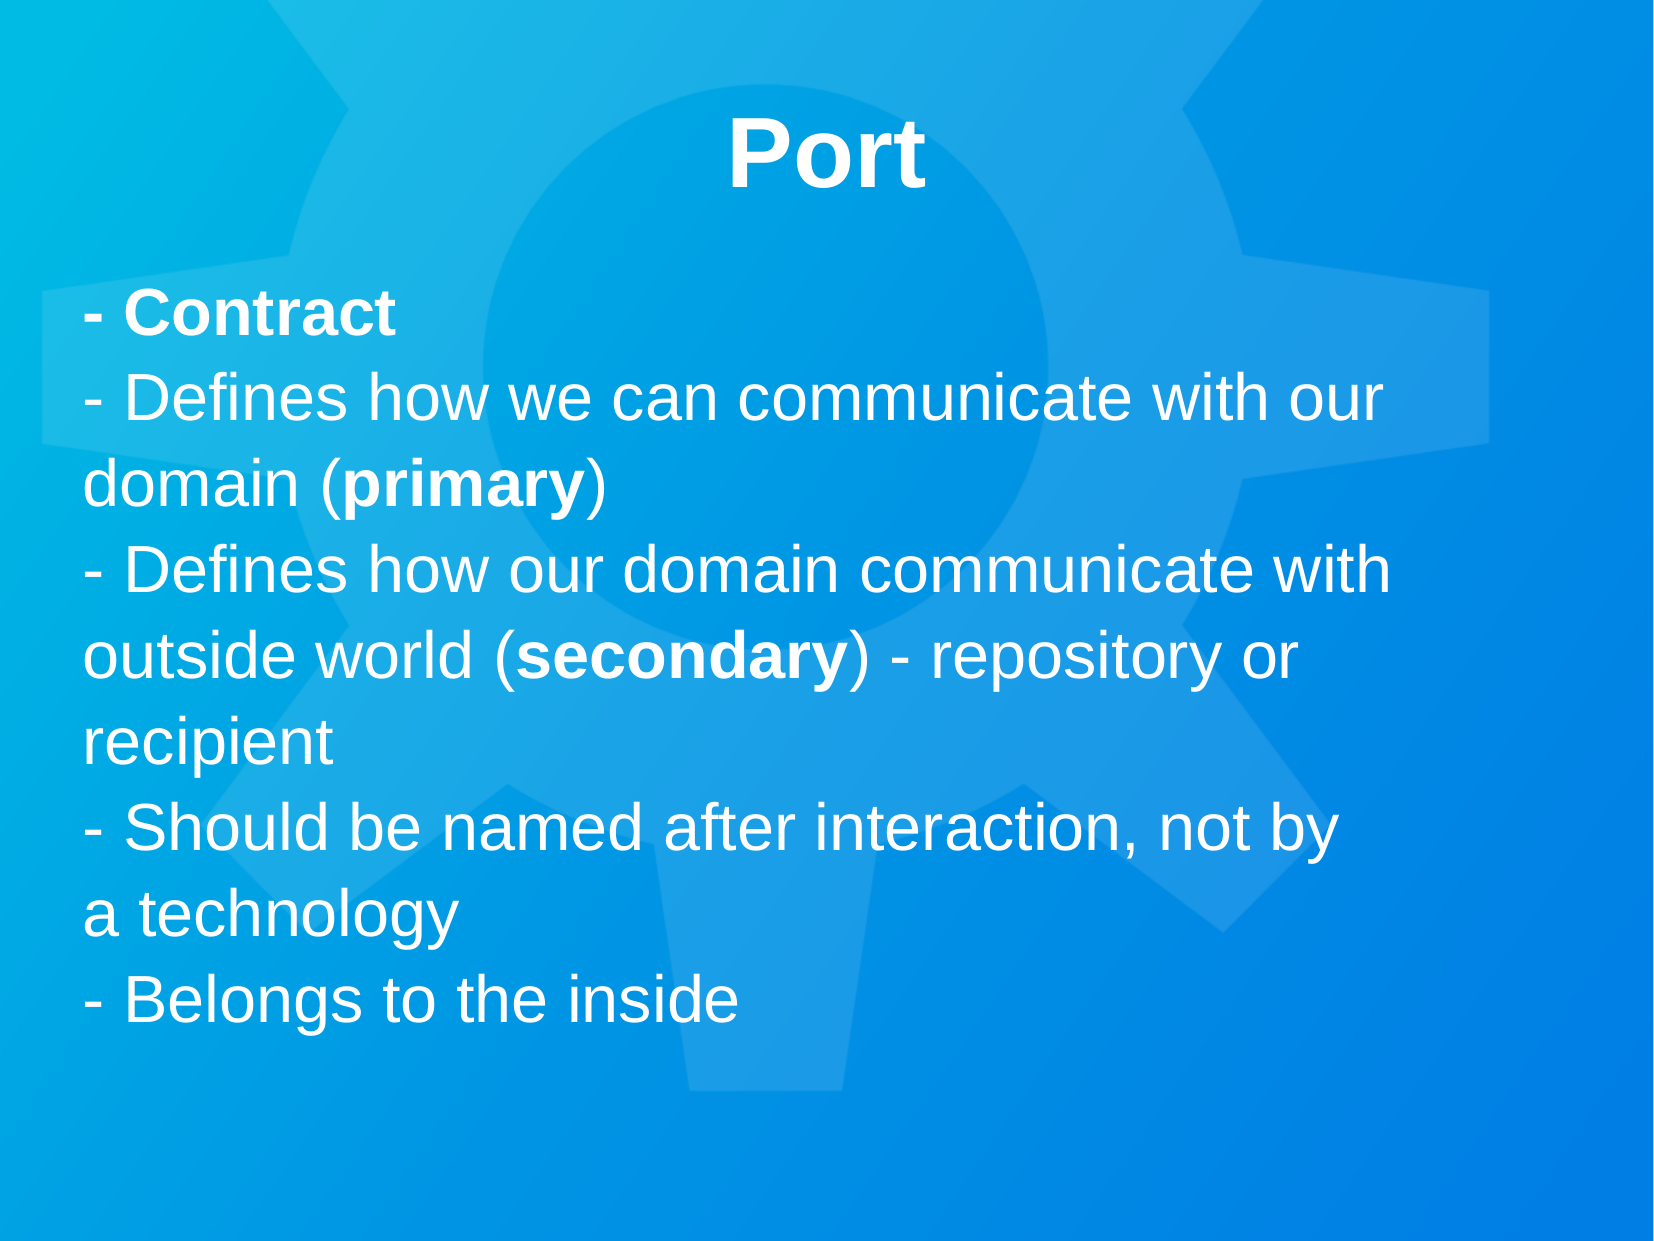

# Port
- Contract
- Defines how we can communicate with our domain (primary)
- Defines how our domain communicate with outside world (secondary) - repository or recipient
- Should be named after interaction, not by
a technology
- Belongs to the inside